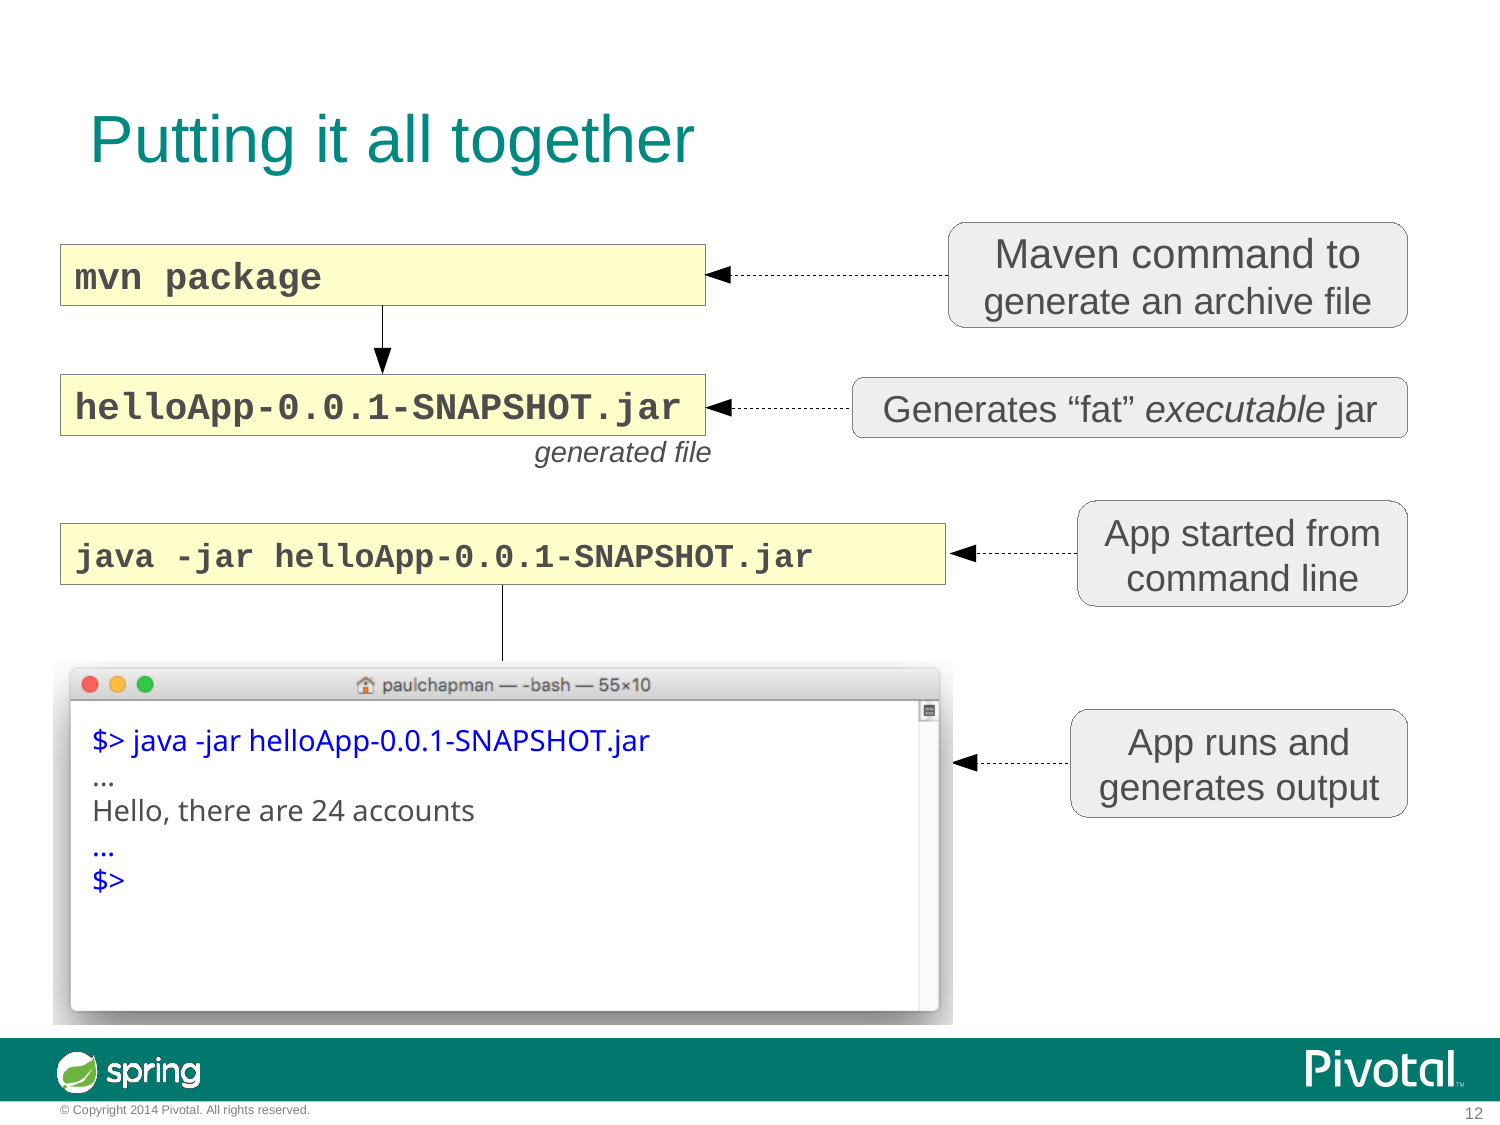

# Putting it all together
Maven command to generate an archive file
mvn package
helloApp-0.0.1-SNAPSHOT.jar
Generates “fat” executable jar
generated file
App started from command line
java -jar helloApp-0.0.1-SNAPSHOT.jar
$> java -jar helloApp-0.0.1-SNAPSHOT.jar
...
Hello, there are 24 accounts
...
$>
App runs and generates output